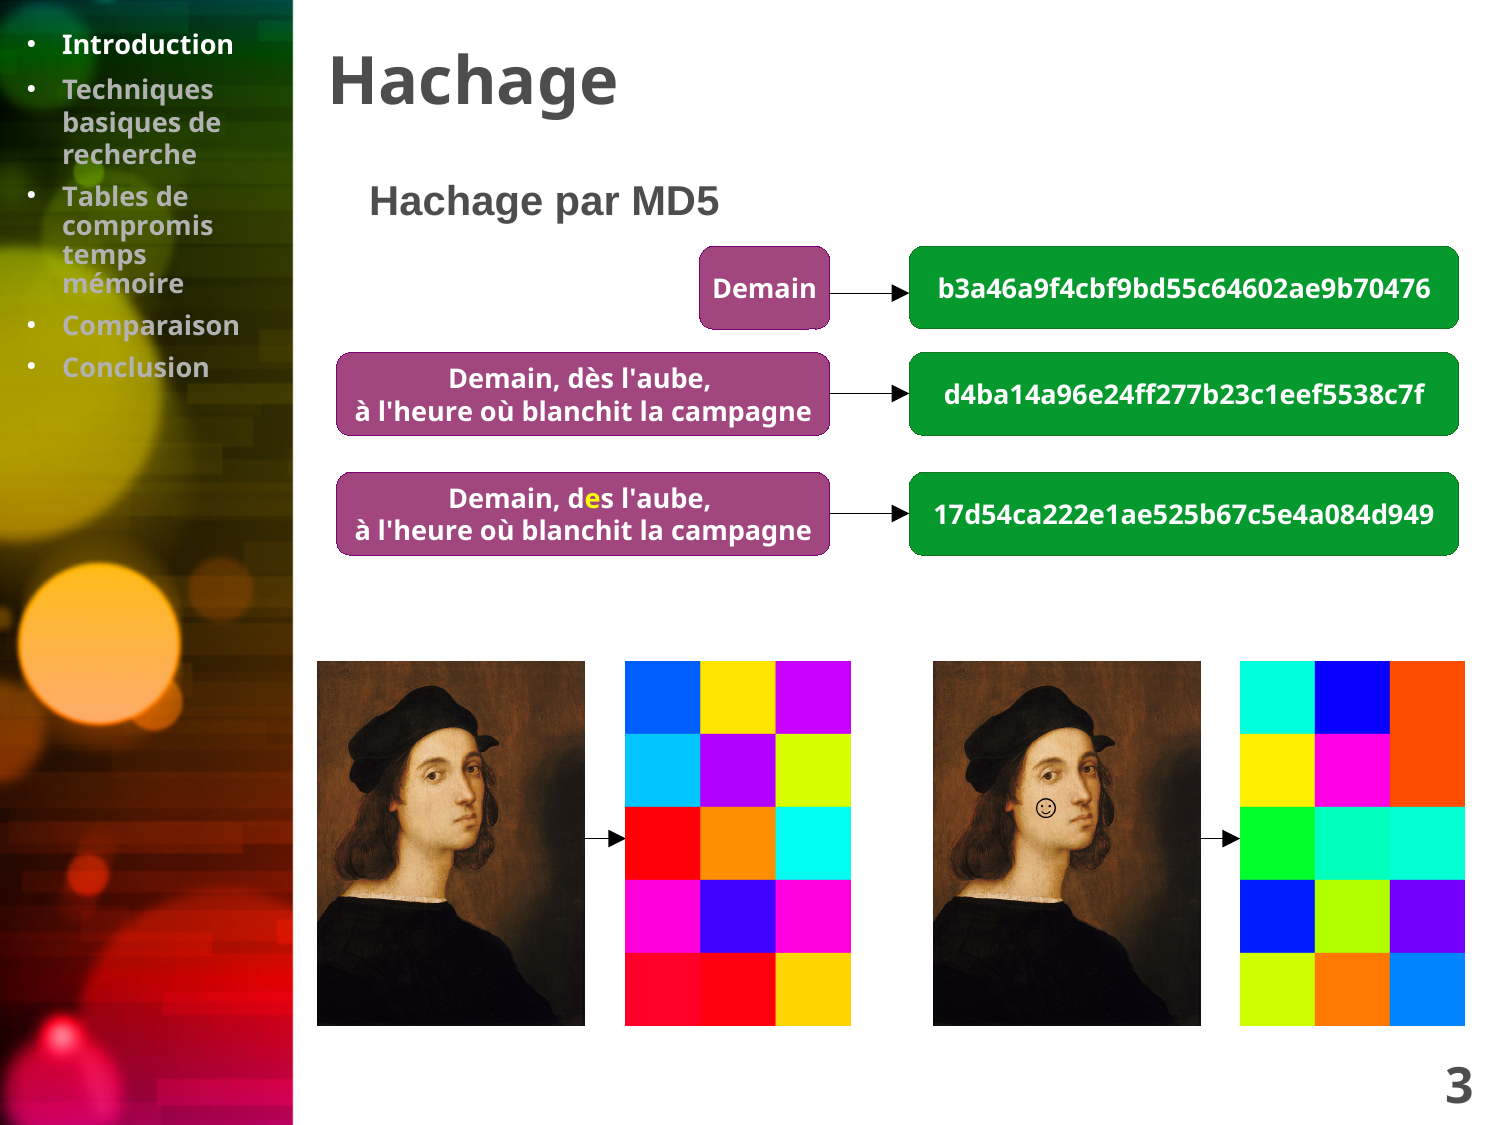

# Hachage
Introduction
Techniques basiques de recherche
Tables de compromis temps mémoire
Comparaison
Conclusion
Hachage par MD5
b3a46a9f4cbf9bd55c64602ae9b70476
Demain
d4ba14a96e24ff277b23c1eef5538c7f
Demain, dès l'aube,
à l'heure où blanchit la campagne
Demain, des l'aube,
à l'heure où blanchit la campagne
17d54ca222e1ae525b67c5e4a084d949